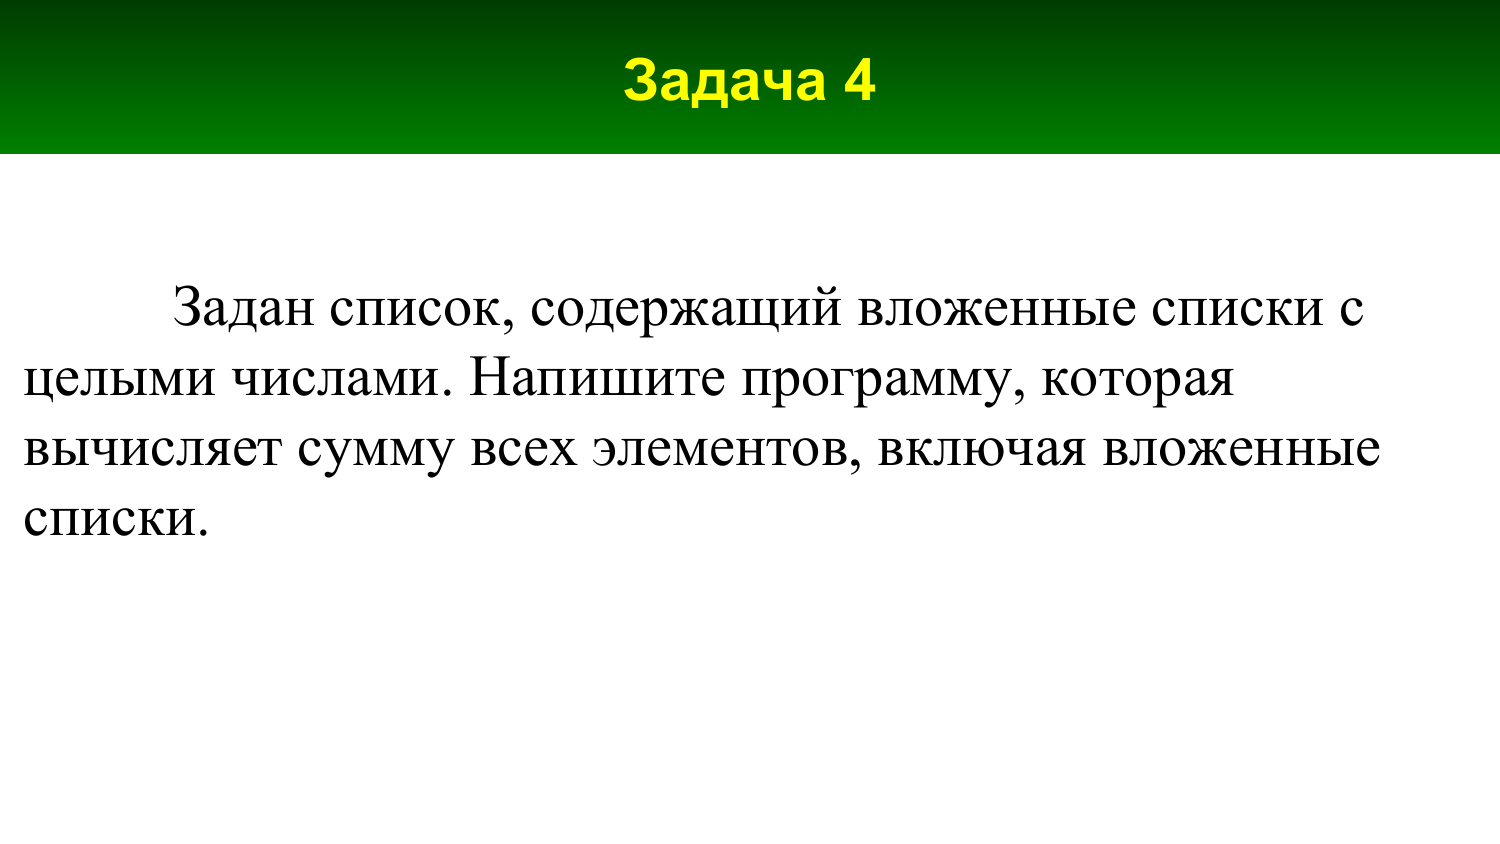

# Задача 4
	Задан список, содержащий вложенные списки с целыми числами. Напишите программу, которая вычисляет сумму всех элементов, включая вложенные списки.